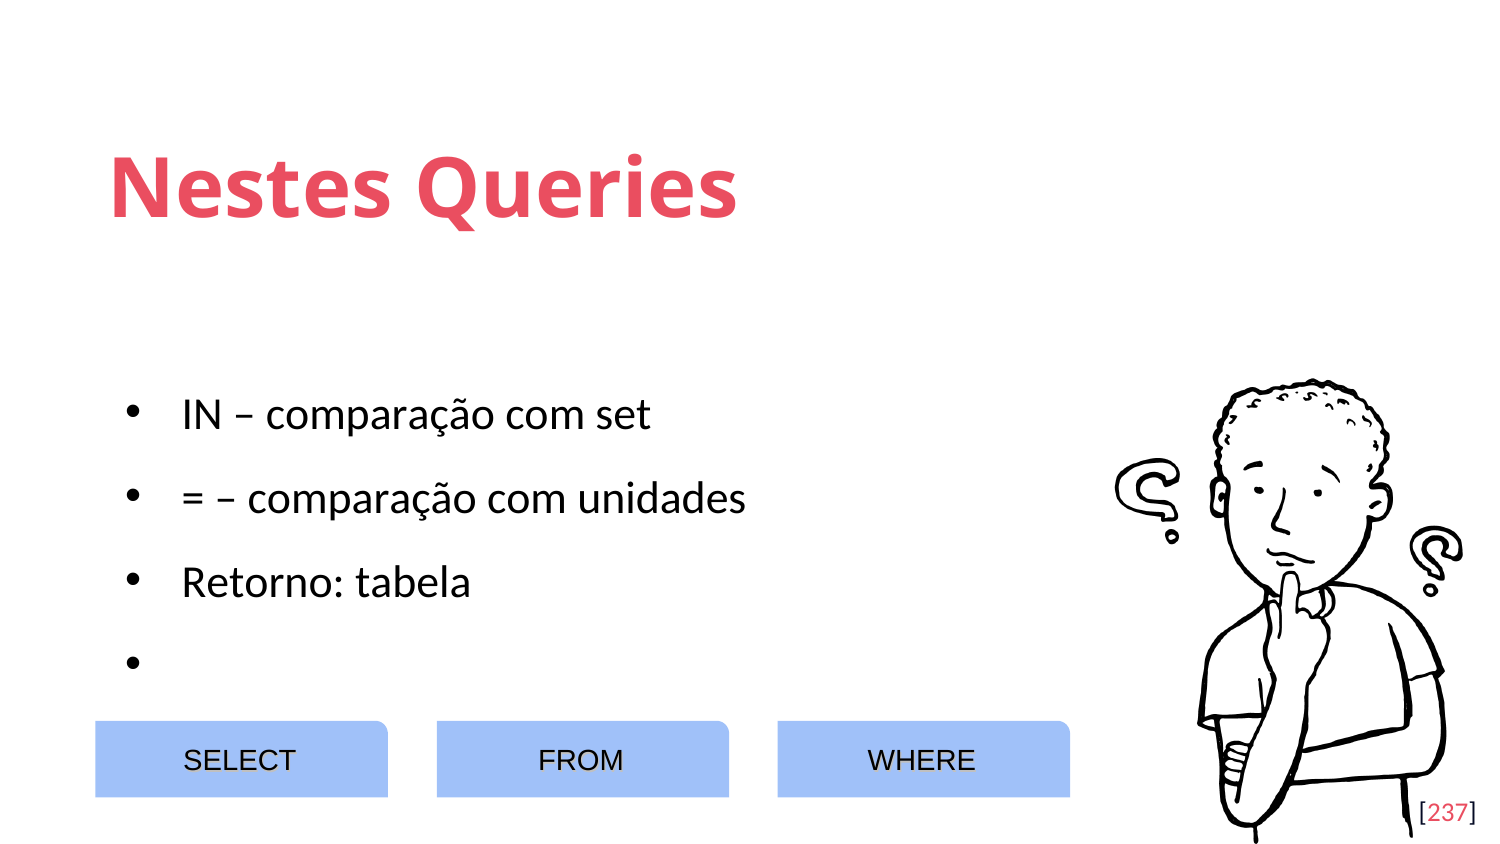

Nestes Queries
IN – comparação com set
= – comparação com unidades
Retorno: tabela
SELECT
FROM
WHERE